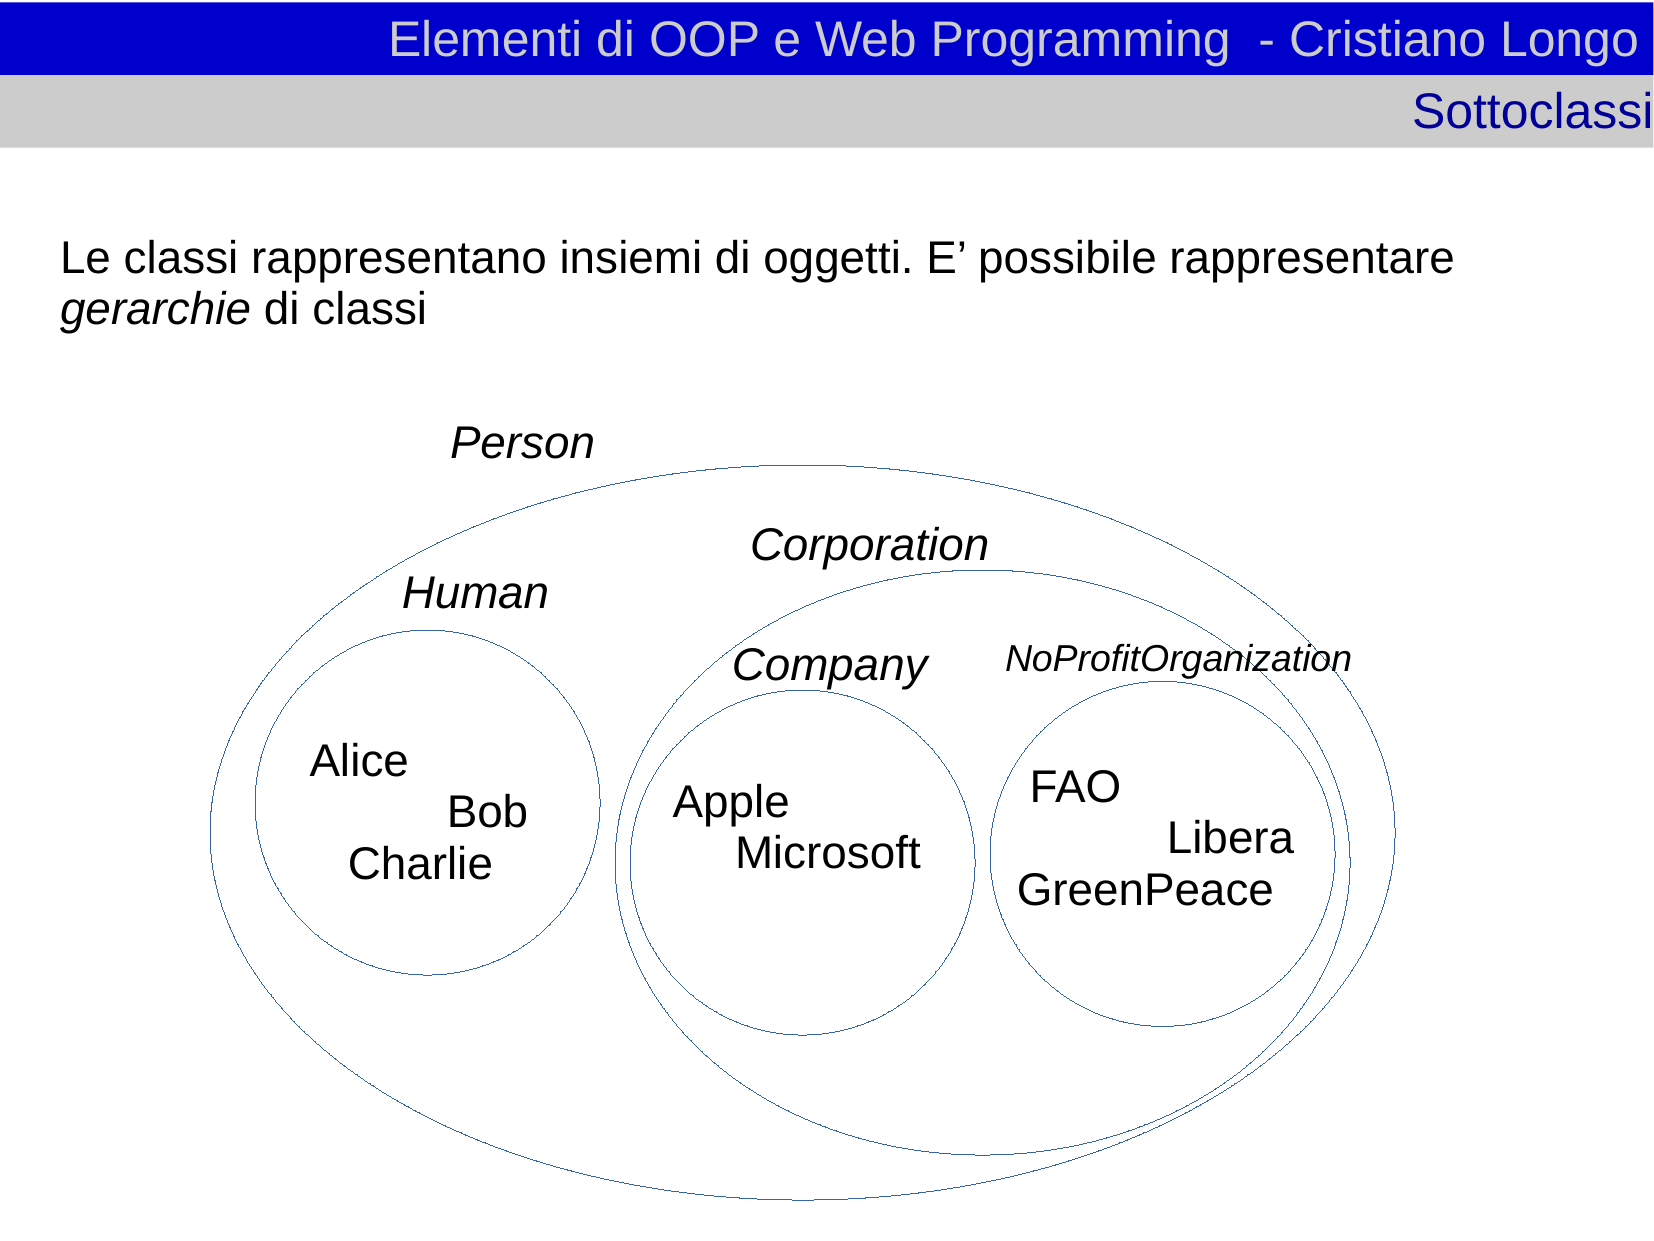

# Elementi di OOP e Web Programming - Cristiano Longo
Sottoclassi
Le classi rappresentano insiemi di oggetti. E’ possibile rappresentare gerarchie di classi
Person
Corporation
Human
NoProfitOrganization
Company
 Alice
		Bob
 Charlie
 FAO
		Libera
GreenPeace
 Apple
	Microsoft